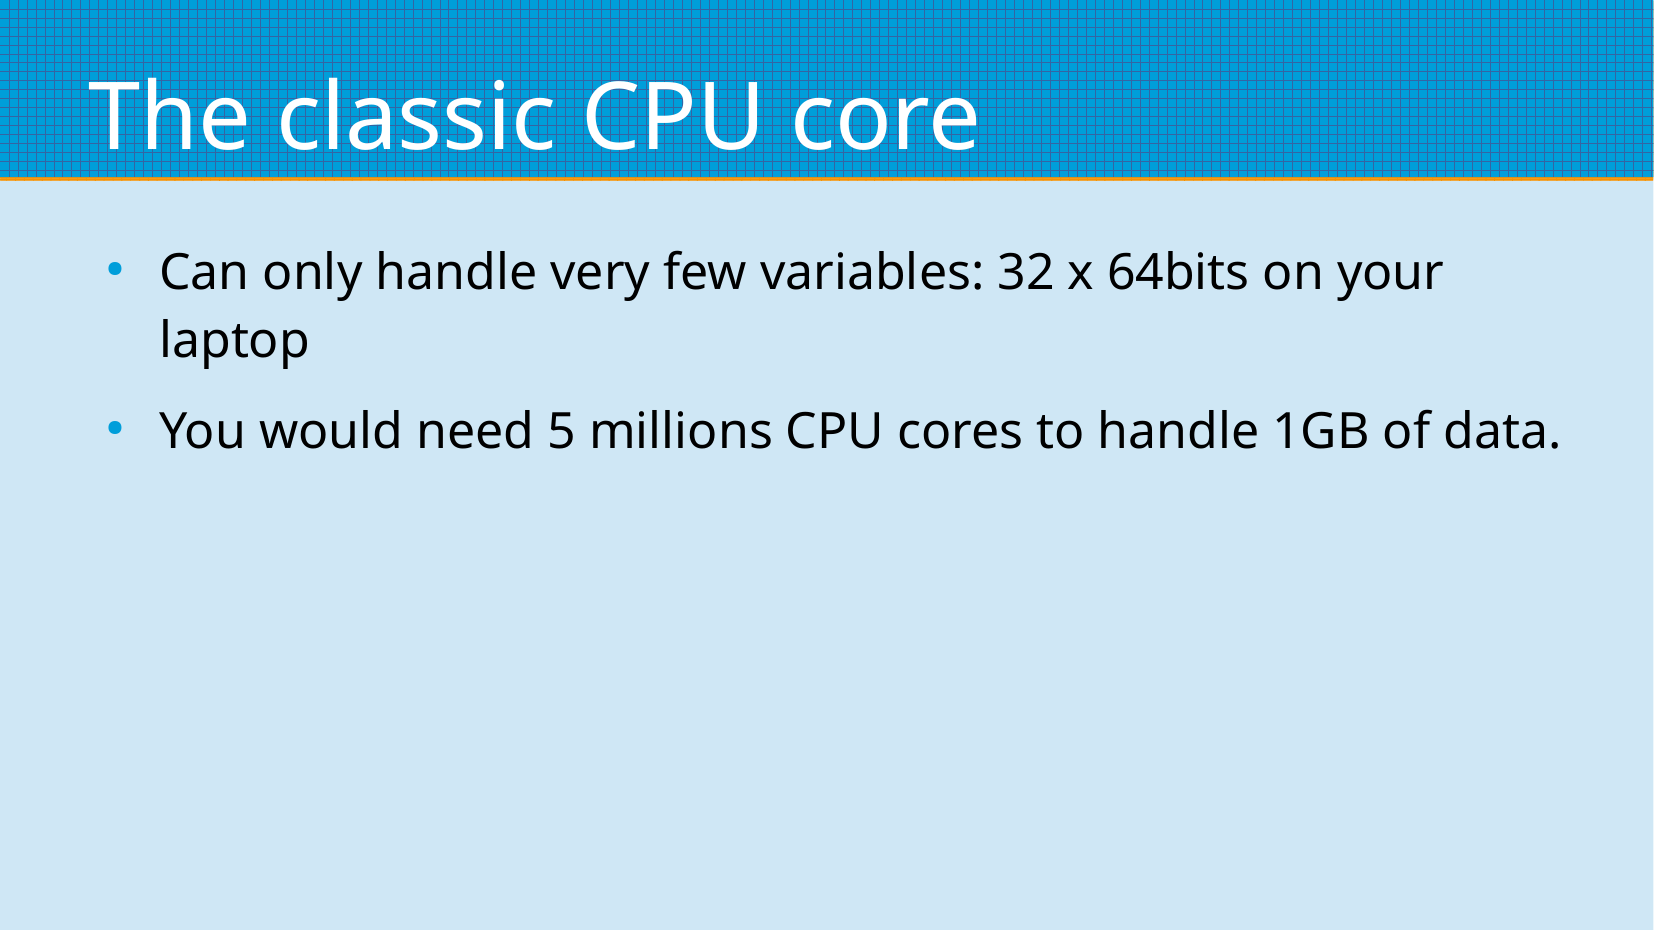

# The classic CPU core
Can only handle very few variables: 32 x 64bits on your laptop
You would need 5 millions CPU cores to handle 1GB of data.